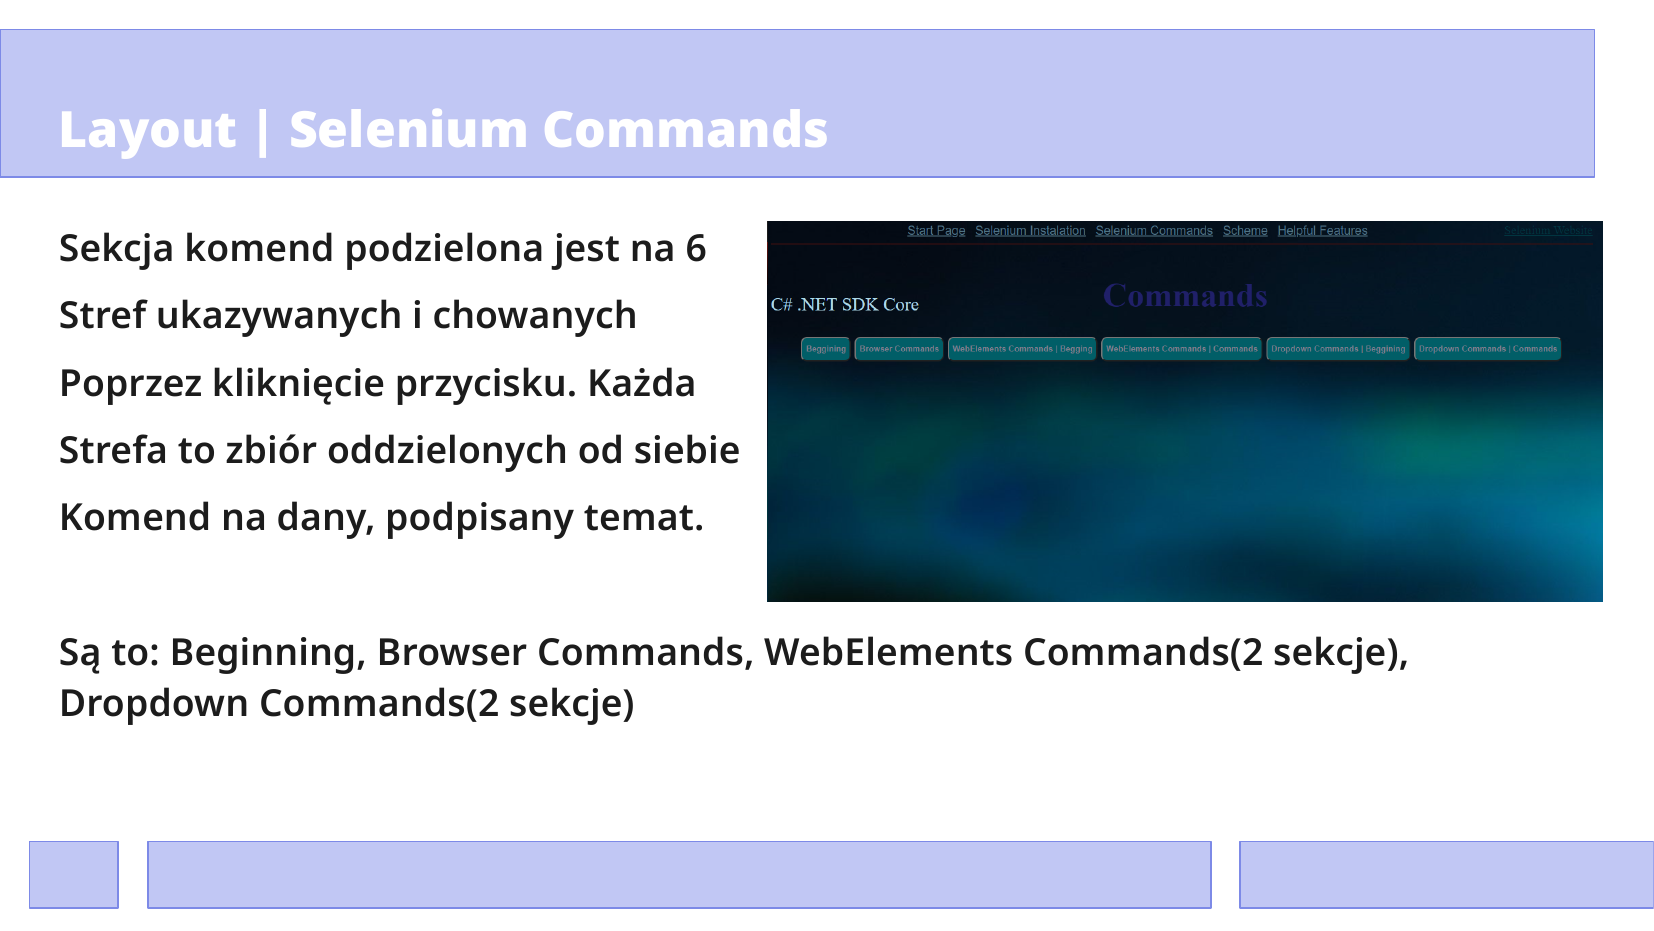

# Layout | Selenium Commands
Sekcja komend podzielona jest na 6
Stref ukazywanych i chowanych
Poprzez kliknięcie przycisku. Każda
Strefa to zbiór oddzielonych od siebie
Komend na dany, podpisany temat.
Są to: Beginning, Browser Commands, WebElements Commands(2 sekcje), Dropdown Commands(2 sekcje)